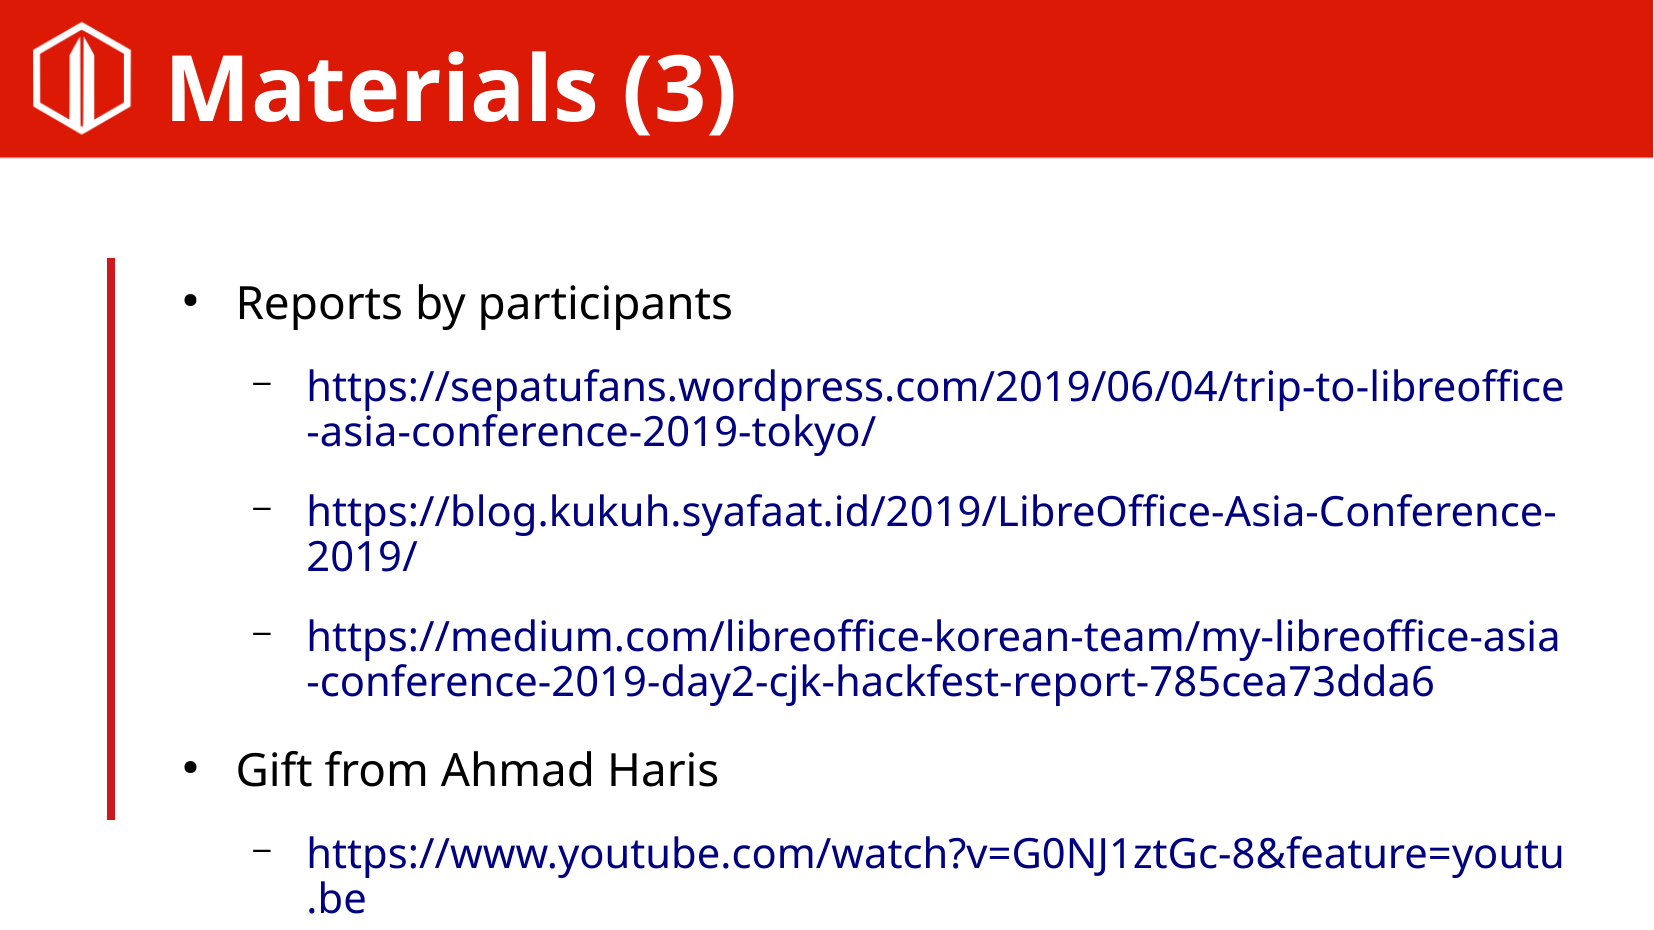

# Materials (3)
Reports by participants
https://sepatufans.wordpress.com/2019/06/04/trip-to-libreoffice-asia-conference-2019-tokyo/
https://blog.kukuh.syafaat.id/2019/LibreOffice-Asia-Conference-2019/
https://medium.com/libreoffice-korean-team/my-libreoffice-asia-conference-2019-day2-cjk-hackfest-report-785cea73dda6
Gift from Ahmad Haris
https://www.youtube.com/watch?v=G0NJ1ztGc-8&feature=youtu.be